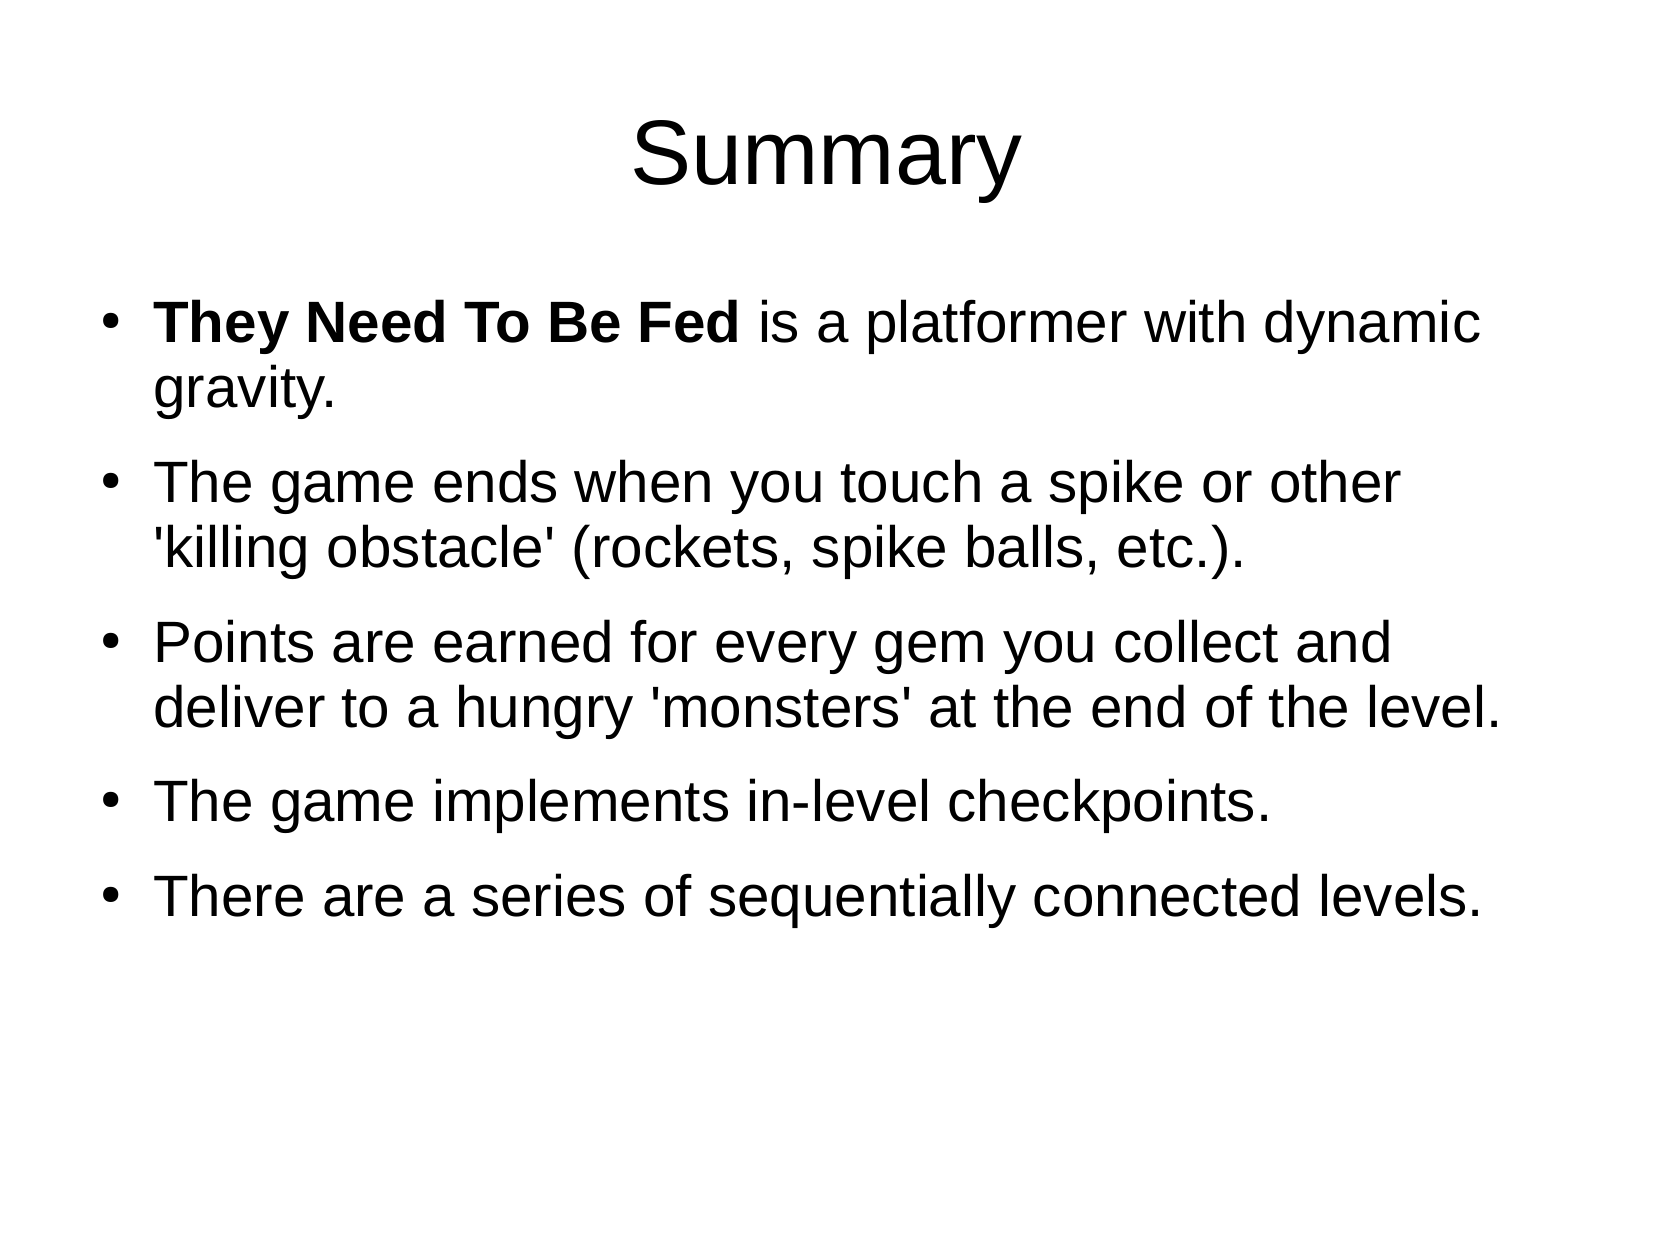

# Summary
They Need To Be Fed is a platformer with dynamic gravity.
The game ends when you touch a spike or other 'killing obstacle' (rockets, spike balls, etc.).
Points are earned for every gem you collect and deliver to a hungry 'monsters' at the end of the level.
The game implements in-level checkpoints.
There are a series of sequentially connected levels.